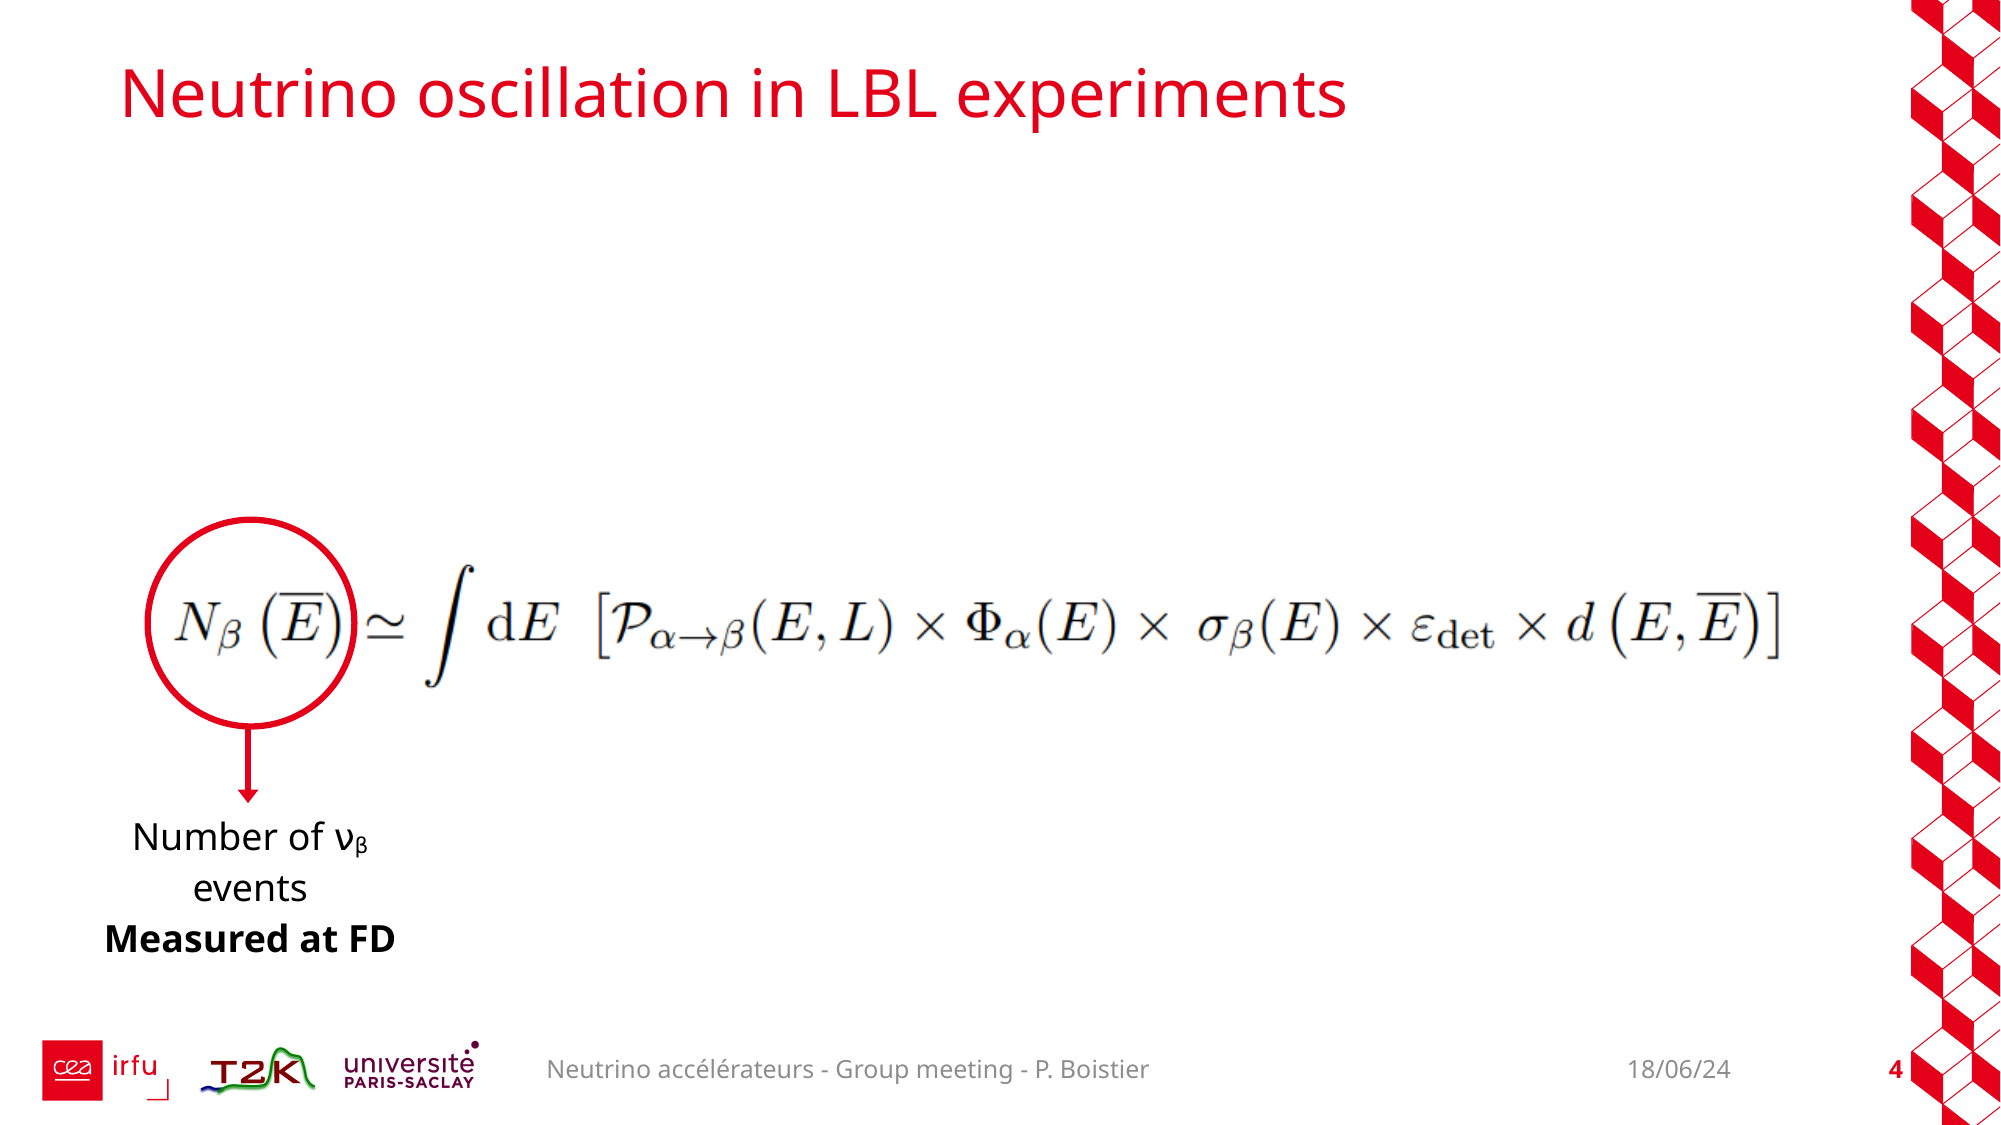

# Neutrino oscillation in LBL experiments
Number of νβ events
Measured at FD
Neutrino accélérateurs - Group meeting - P. Boistier
18/06/24
4